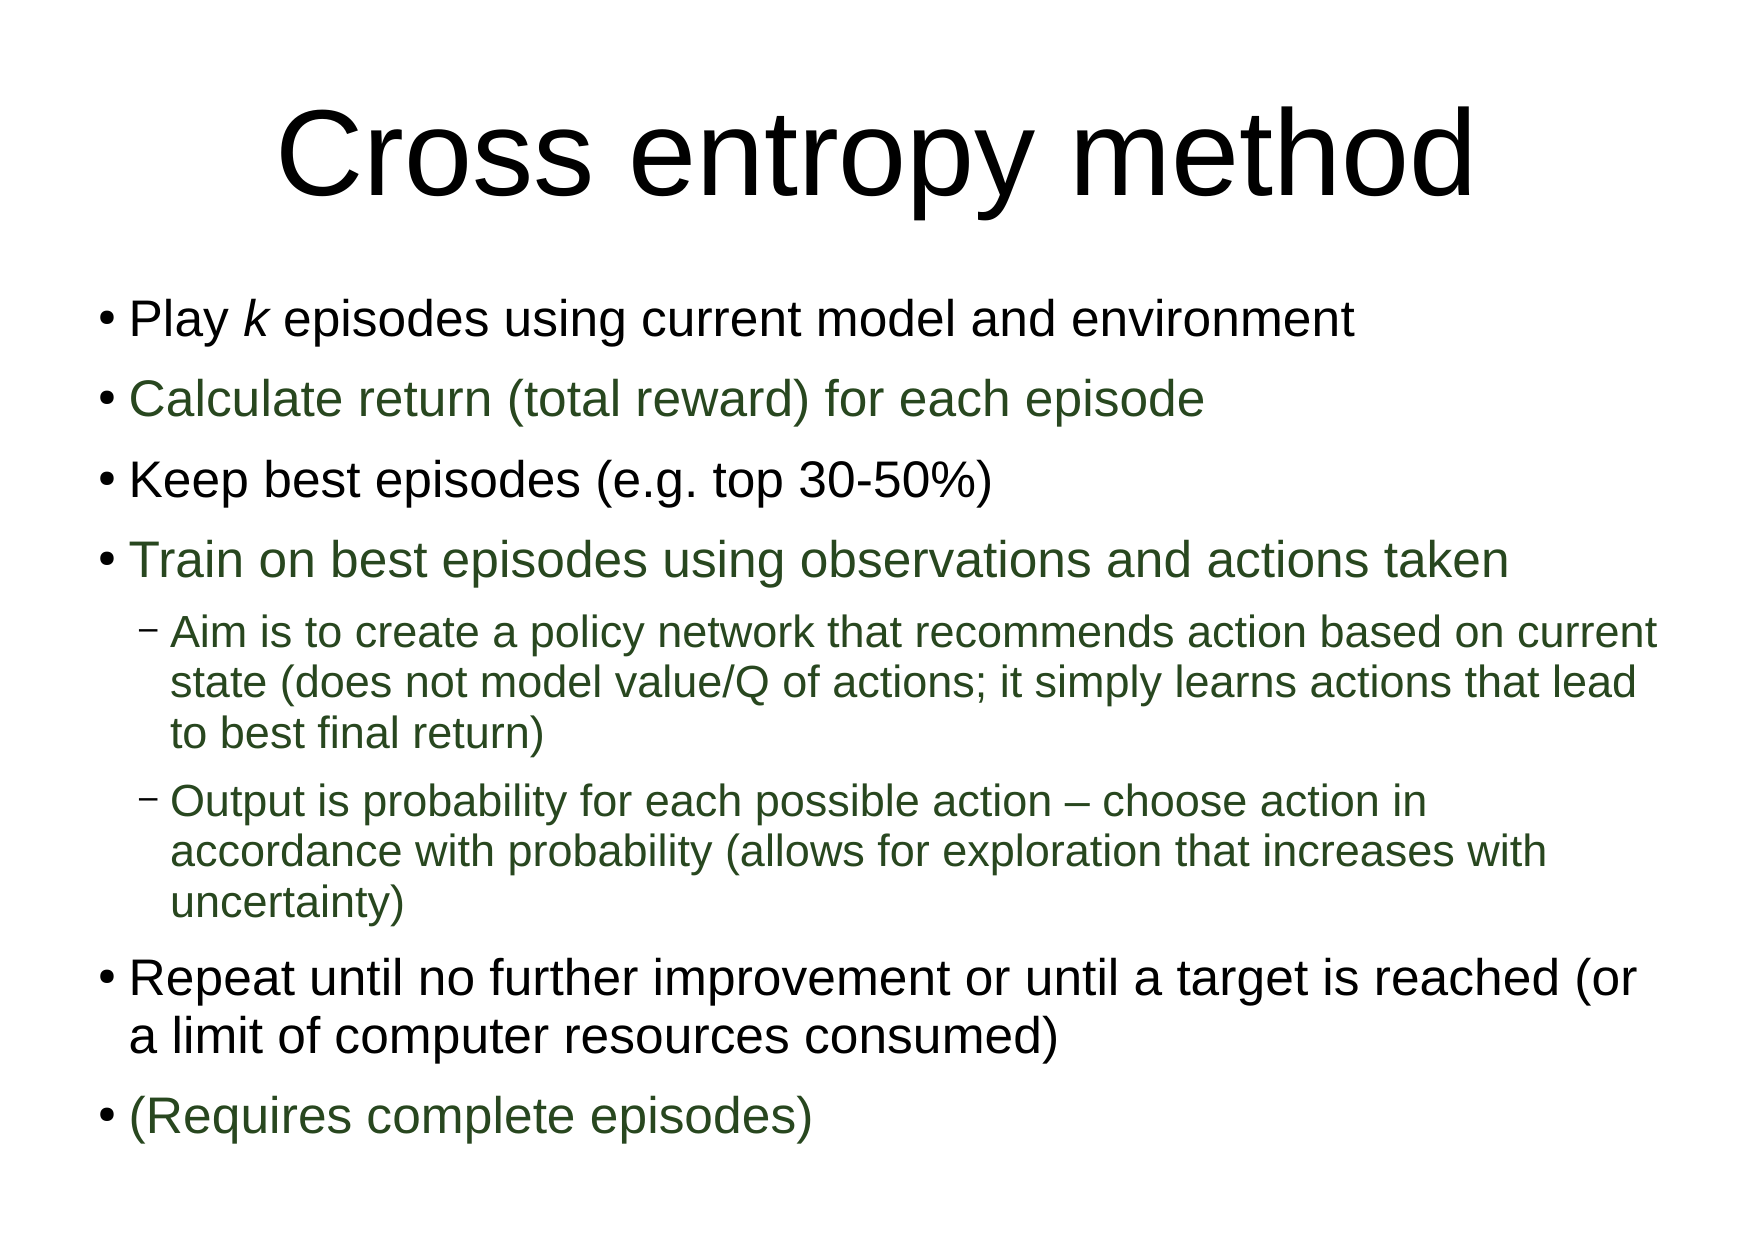

# Cross entropy method
Play k episodes using current model and environment
Calculate return (total reward) for each episode
Keep best episodes (e.g. top 30-50%)
Train on best episodes using observations and actions taken
Aim is to create a policy network that recommends action based on current state (does not model value/Q of actions; it simply learns actions that lead to best final return)
Output is probability for each possible action – choose action in accordance with probability (allows for exploration that increases with uncertainty)
Repeat until no further improvement or until a target is reached (or a limit of computer resources consumed)
(Requires complete episodes)